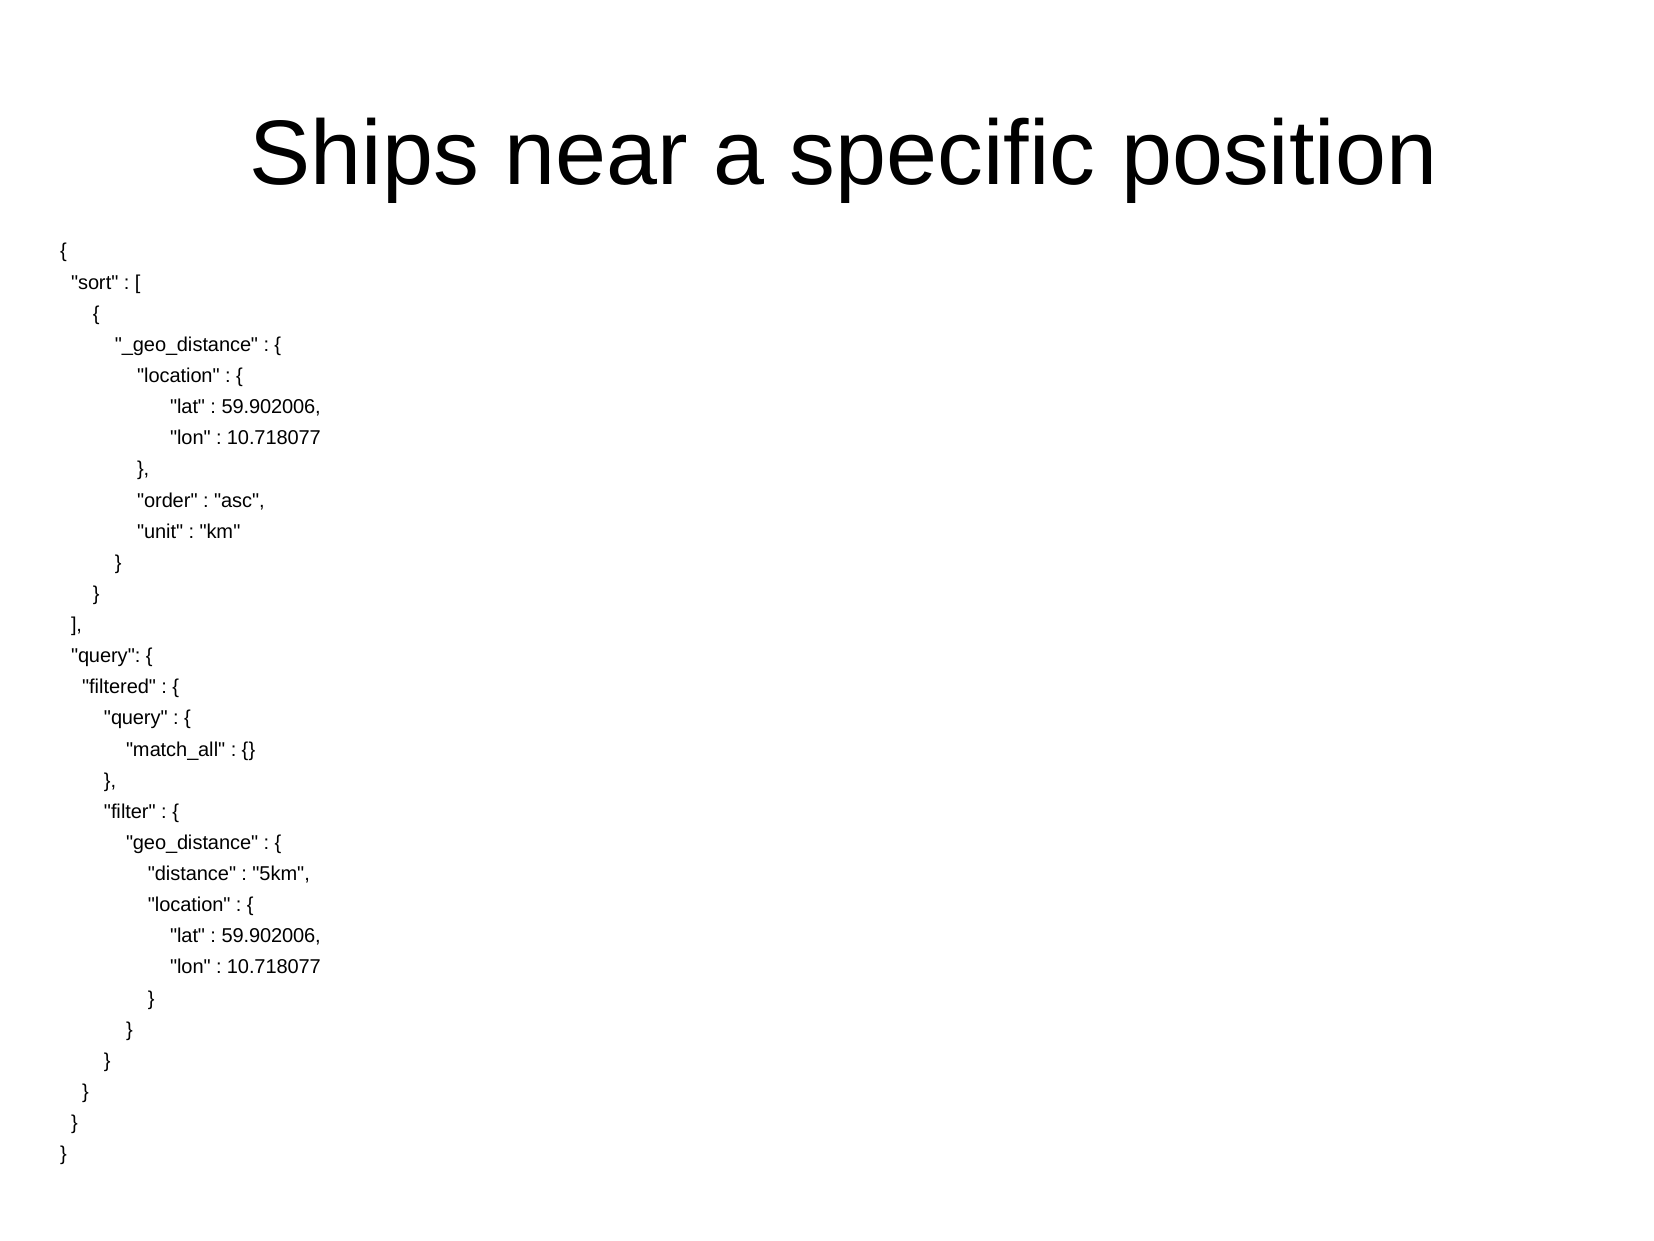

# Ships near a specific position
{
 "sort" : [
 {
 "_geo_distance" : {
 "location" : {
 "lat" : 59.902006,
 "lon" : 10.718077
 },
 "order" : "asc",
 "unit" : "km"
 }
 }
 ],
 "query": {
 "filtered" : {
 "query" : {
 "match_all" : {}
 },
 "filter" : {
 "geo_distance" : {
 "distance" : "5km",
 "location" : {
 "lat" : 59.902006,
 "lon" : 10.718077
 }
 }
 }
 }
 }
}